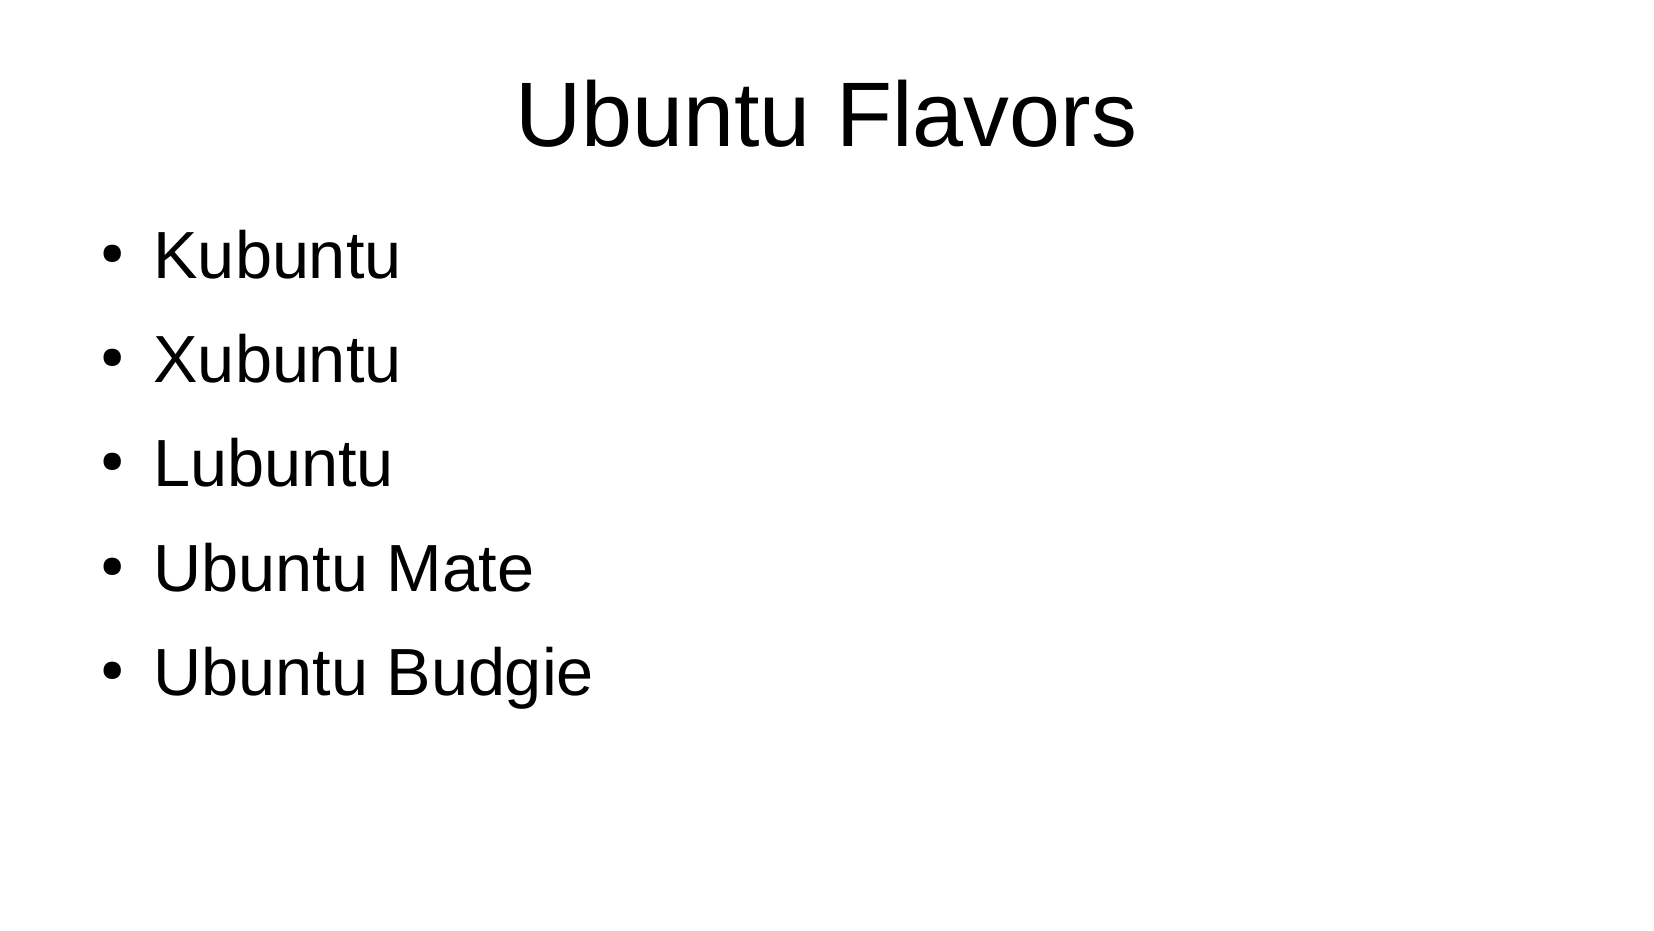

# Ubuntu Flavors
Kubuntu
Xubuntu
Lubuntu
Ubuntu Mate
Ubuntu Budgie